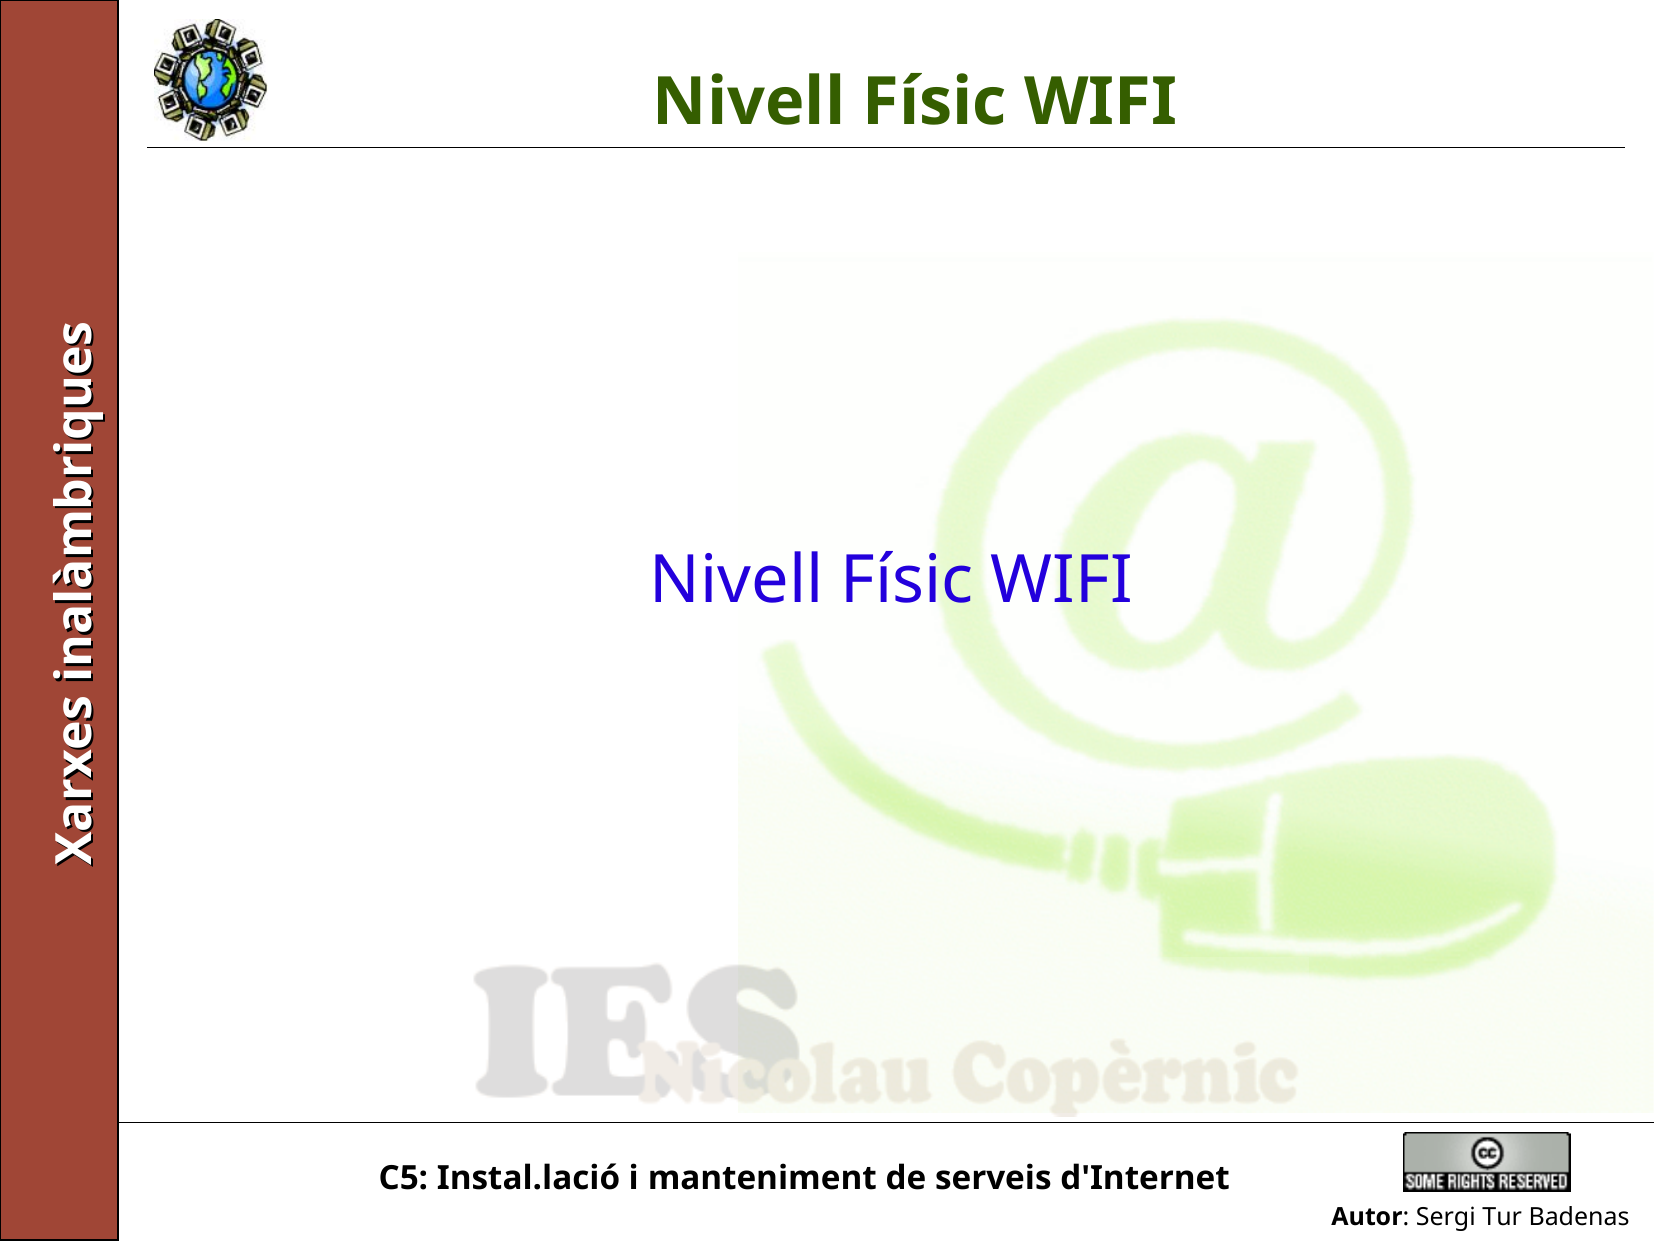

# Nivell Físic WIFI
Nivell Físic WIFI